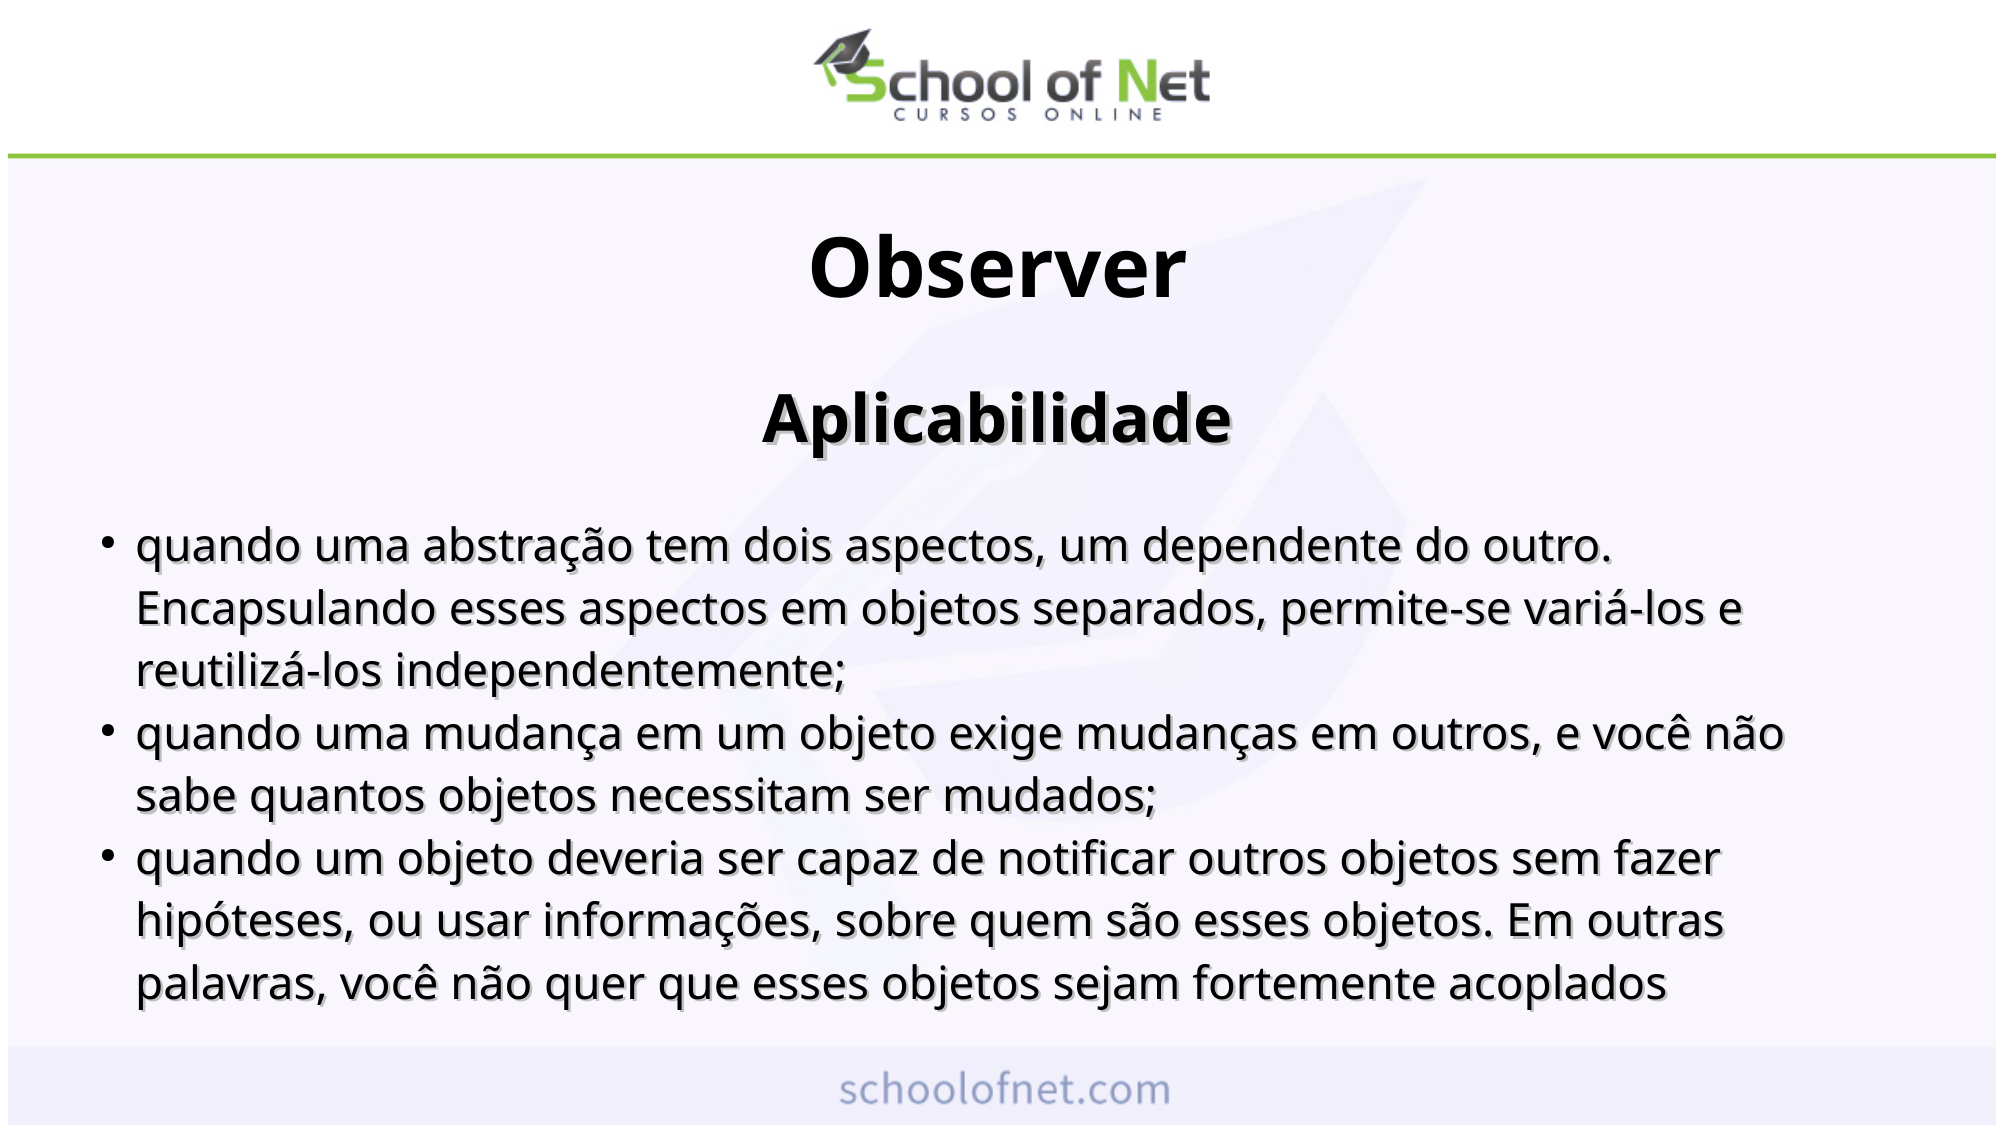

# Observer
Aplicabilidade
quando uma abstração tem dois aspectos, um dependente do outro. Encapsulando esses aspectos em objetos separados, permite-se variá-los e reutilizá-los independentemente;
quando uma mudança em um objeto exige mudanças em outros, e você não sabe quantos objetos necessitam ser mudados;
quando um objeto deveria ser capaz de notificar outros objetos sem fazer hipóteses, ou usar informações, sobre quem são esses objetos. Em outras palavras, você não quer que esses objetos sejam fortemente acoplados